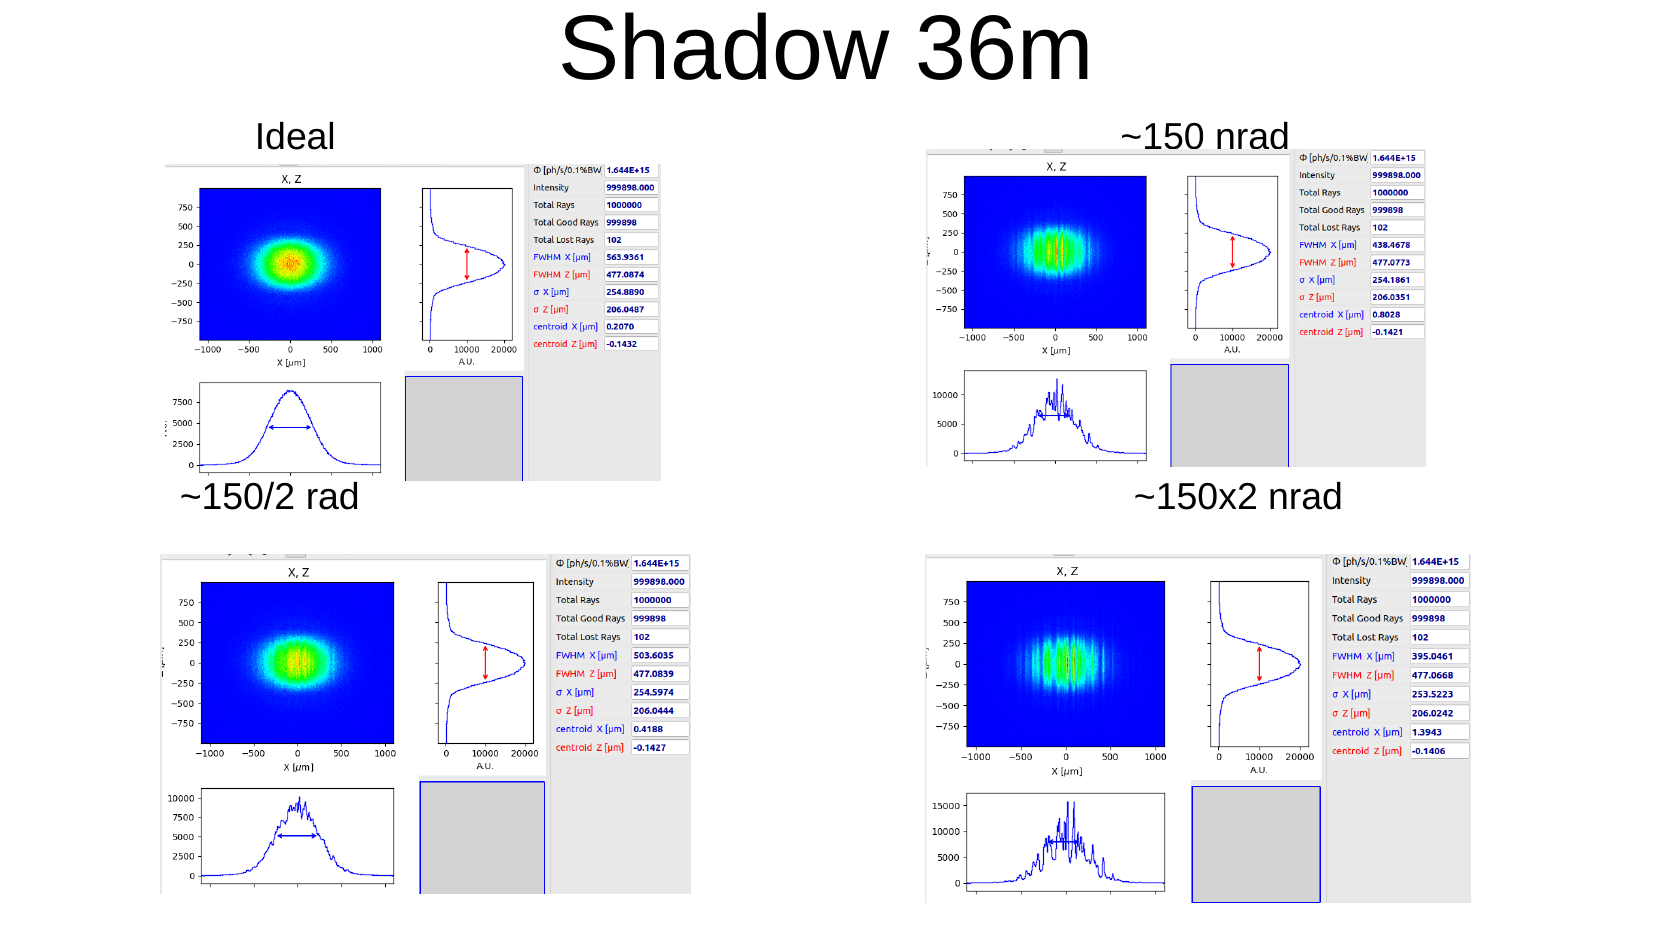

# Shadow 36m
Ideal ~150 nrad
~150/2 rad ~150x2 nrad